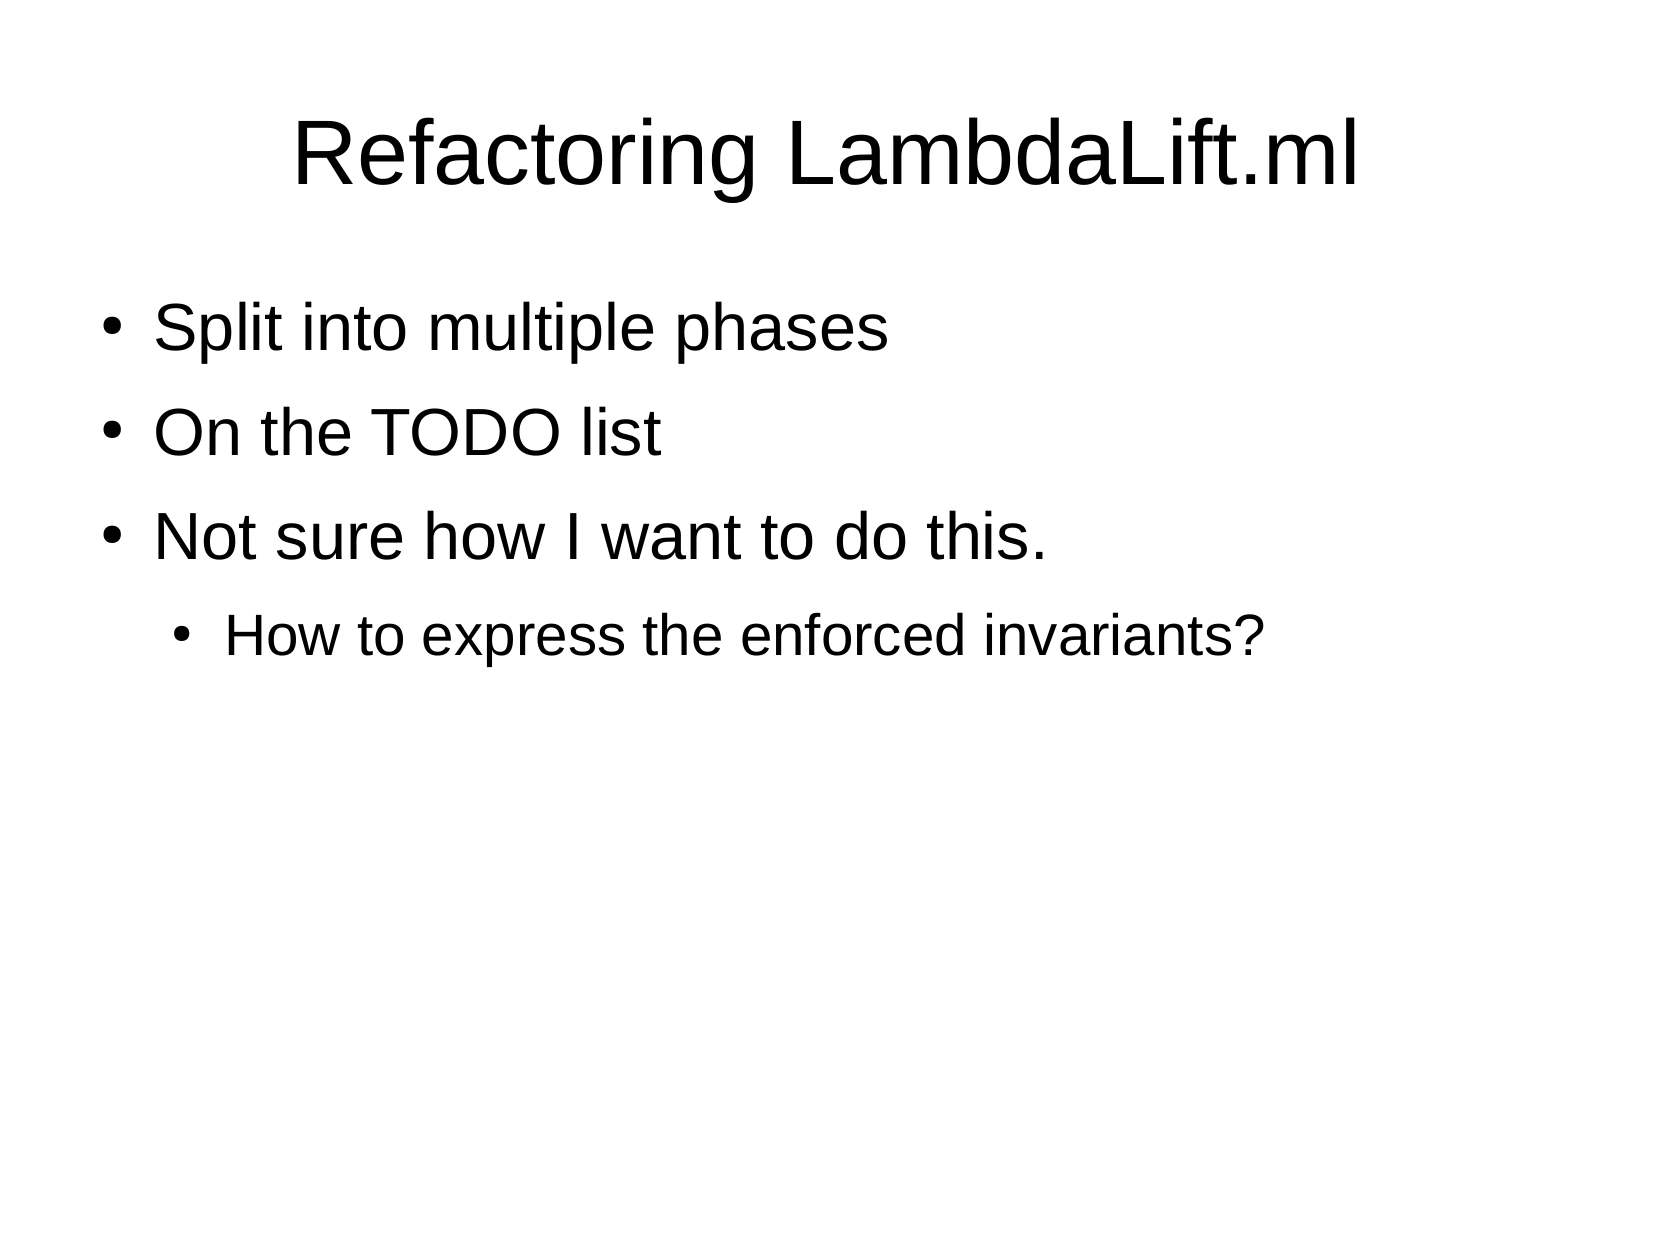

# Refactoring LambdaLift.ml
Split into multiple phases
On the TODO list
Not sure how I want to do this.
How to express the enforced invariants?